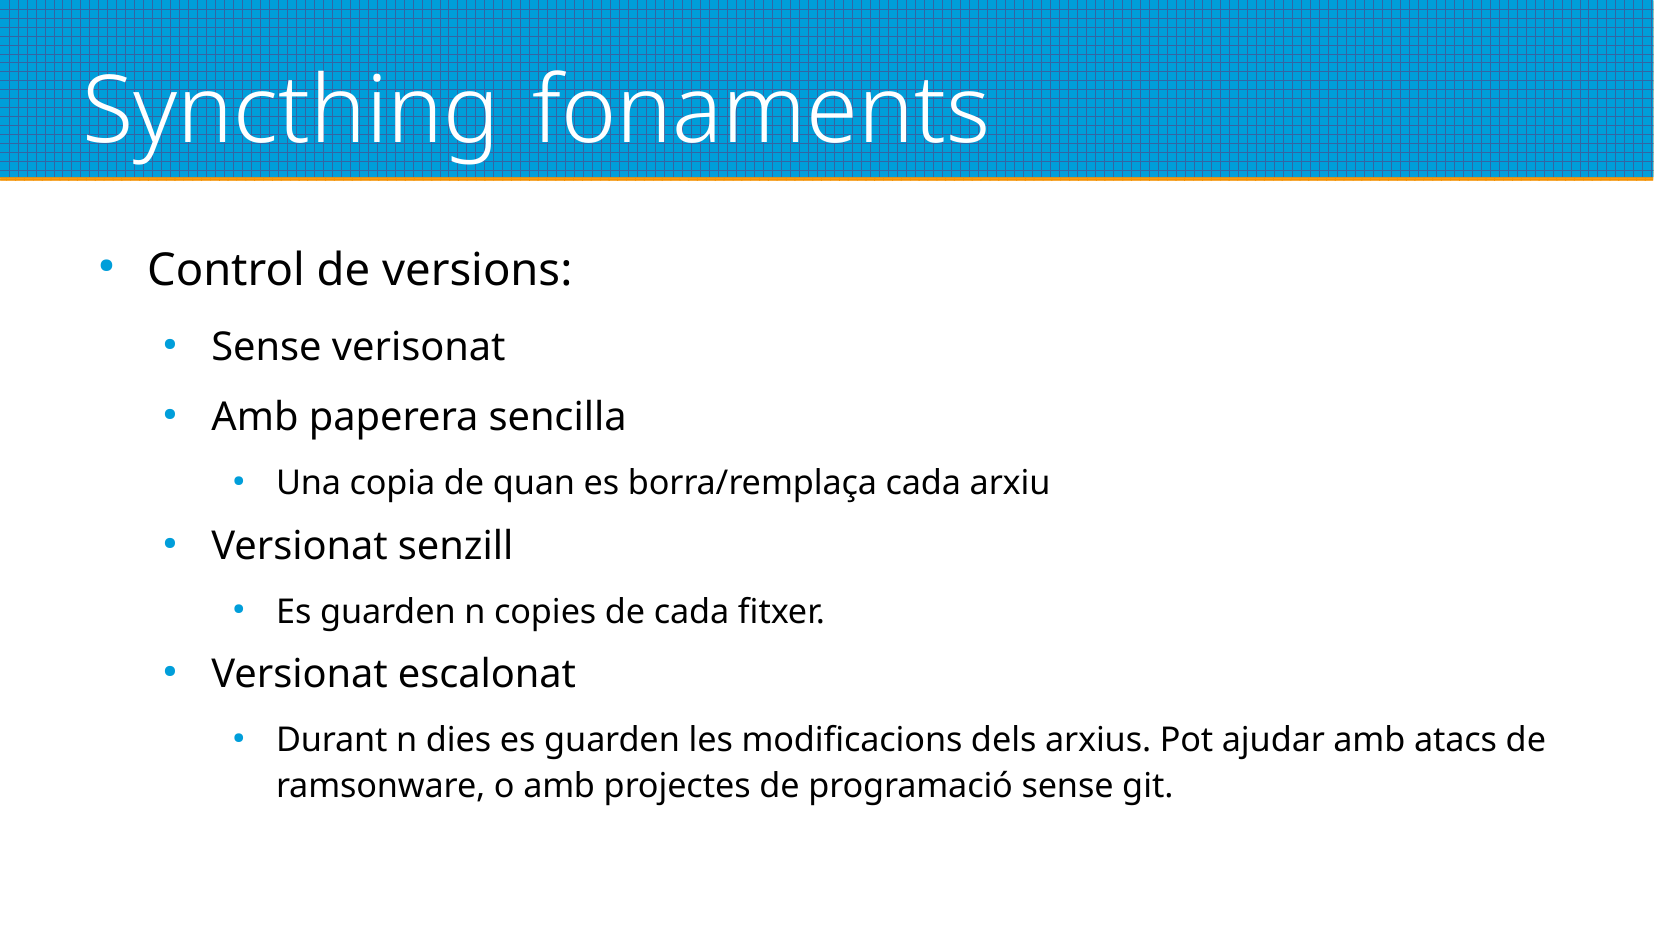

# Syncthing	fonaments
Control de versions:
Sense verisonat
Amb paperera sencilla
Una copia de quan es borra/remplaça cada arxiu
Versionat senzill
Es guarden n copies de cada fitxer.
Versionat escalonat
Durant n dies es guarden les modificacions dels arxius. Pot ajudar amb atacs de ramsonware, o amb projectes de programació sense git.